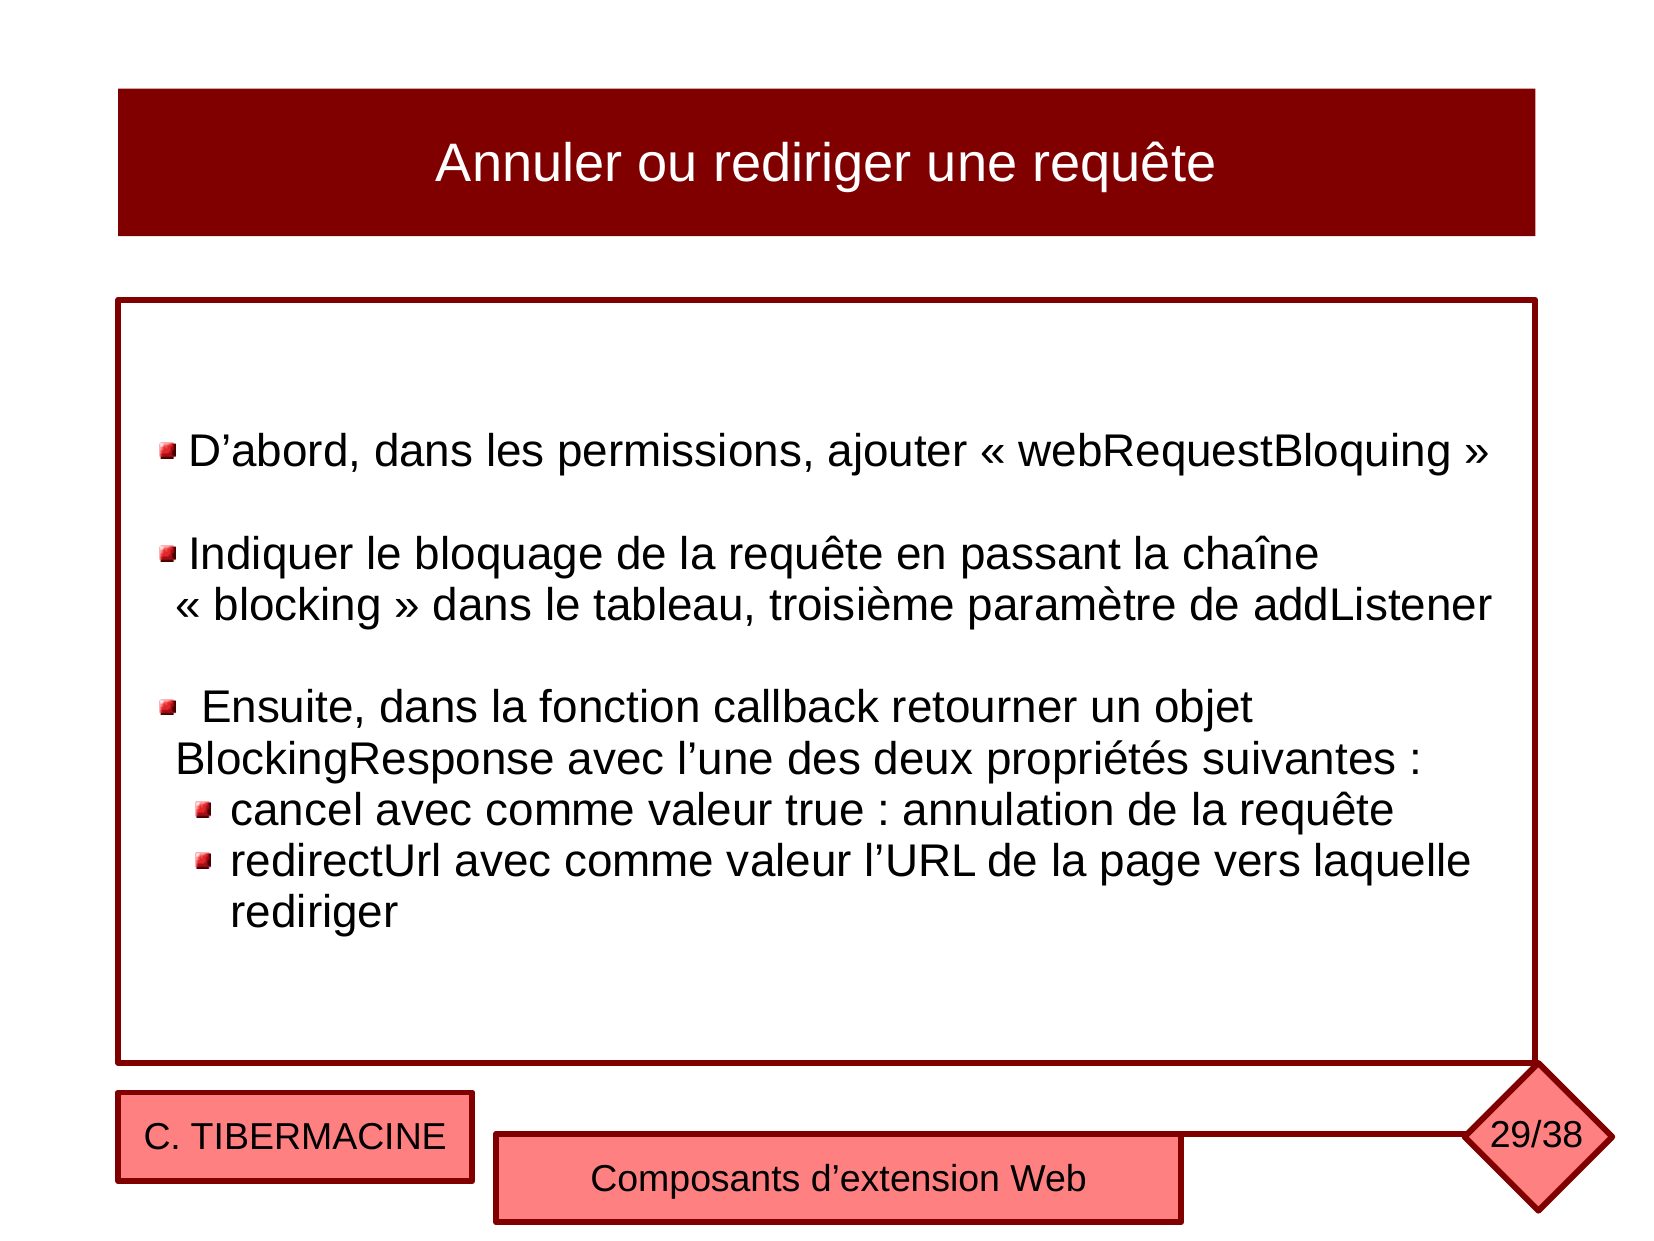

Annuler ou rediriger une requête
 D’abord, dans les permissions, ajouter « webRequestBloquing »
 Indiquer le bloquage de la requête en passant la chaîne
« blocking » dans le tableau, troisième paramètre de addListener
 Ensuite, dans la fonction callback retourner un objet
BlockingResponse avec l’une des deux propriétés suivantes :
cancel avec comme valeur true : annulation de la requête
redirectUrl avec comme valeur l’URL de la page vers laquelle
rediriger
C. TIBERMACINE
Composants d’extension Web